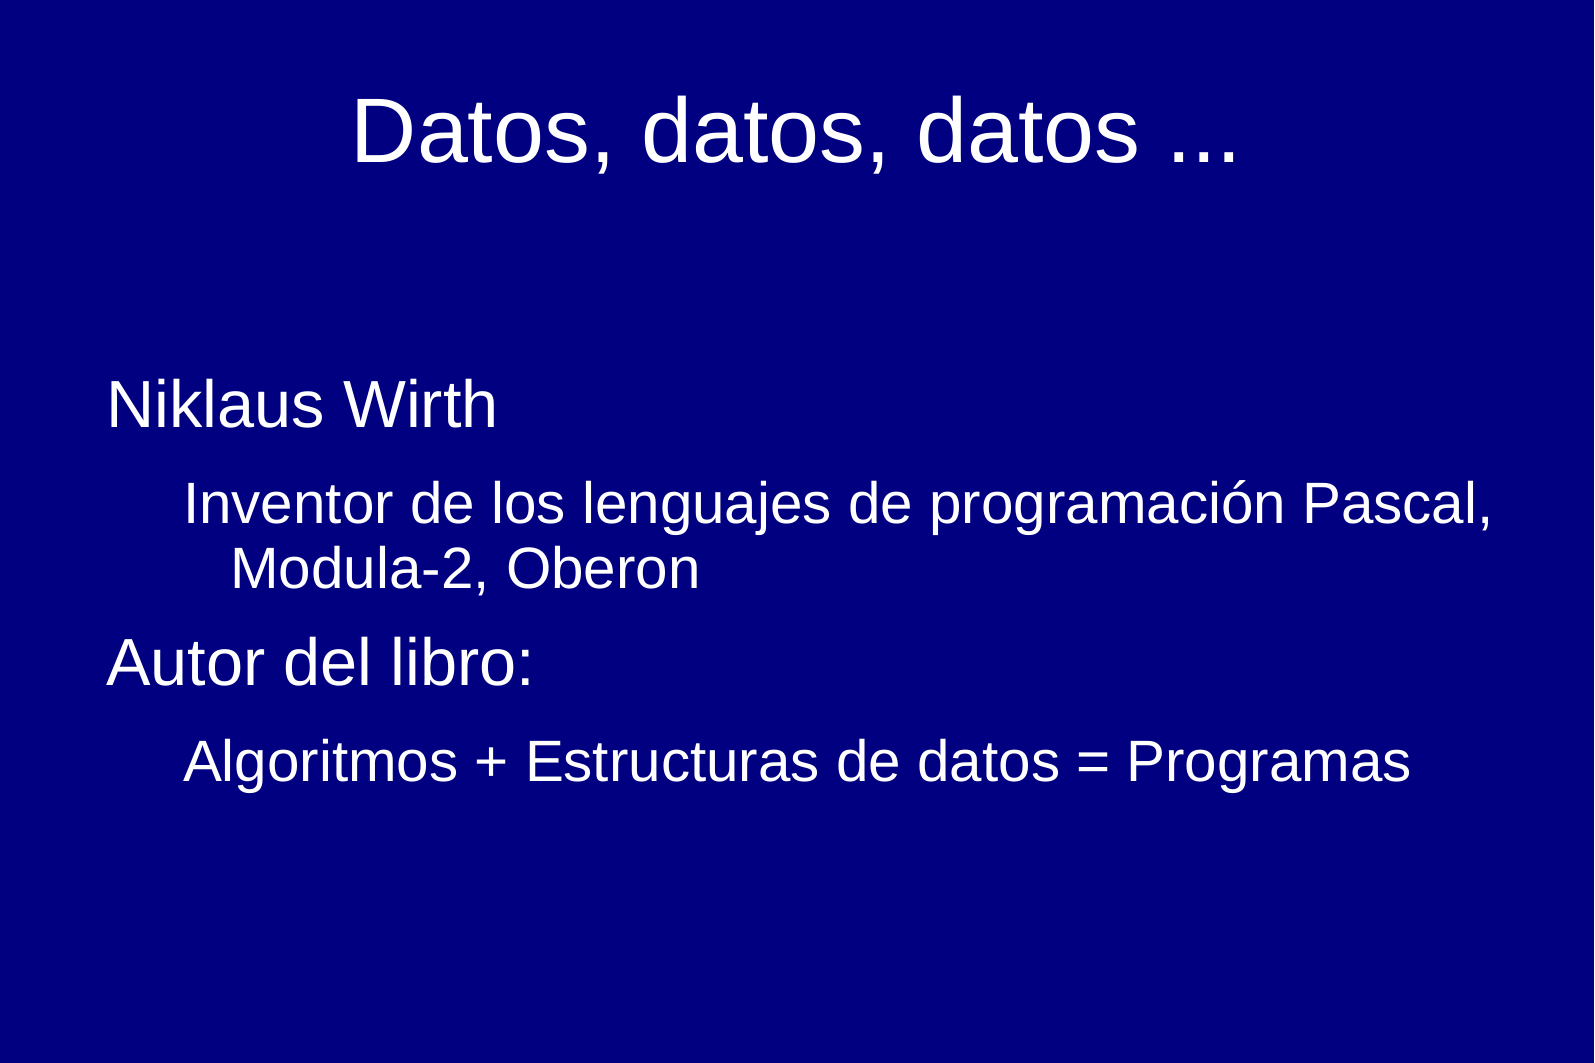

# Datos, datos, datos ...
Niklaus Wirth
Inventor de los lenguajes de programación Pascal, Modula-2, Oberon
Autor del libro:
Algoritmos + Estructuras de datos = Programas